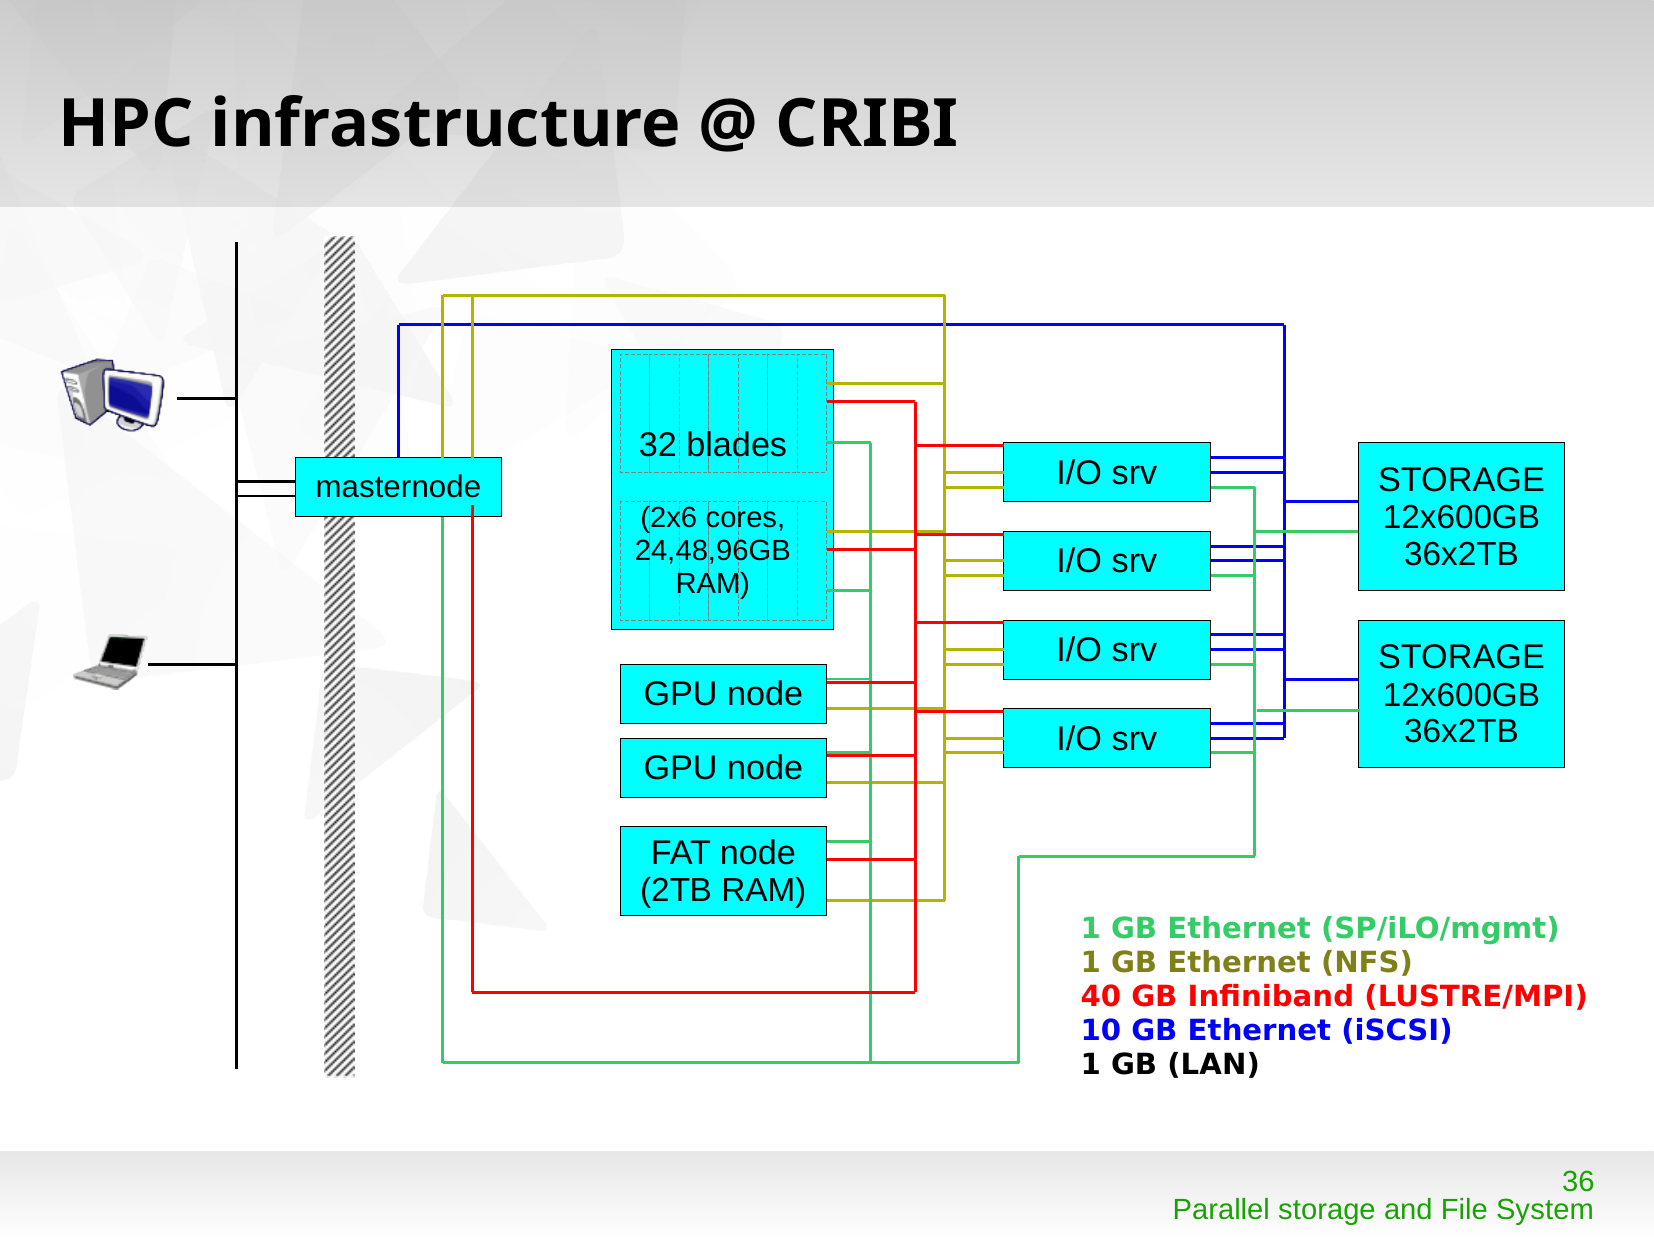

# HPC infrastructure @ CRIBI
32 blades
(2x6 cores,
24,48,96GB
RAM)
I/O srv
STORAGE
12x600GB
36x2TB
masternode
I/O srv
I/O srv
STORAGE
12x600GB
36x2TB
GPU node
I/O srv
GPU node
FAT node
(2TB RAM)
1 GB Ethernet (SP/iLO/mgmt)
1 GB Ethernet (NFS)
40 GB Infiniband (LUSTRE/MPI)
10 GB Ethernet (iSCSI)
1 GB (LAN)
36
Parallel storage and File System